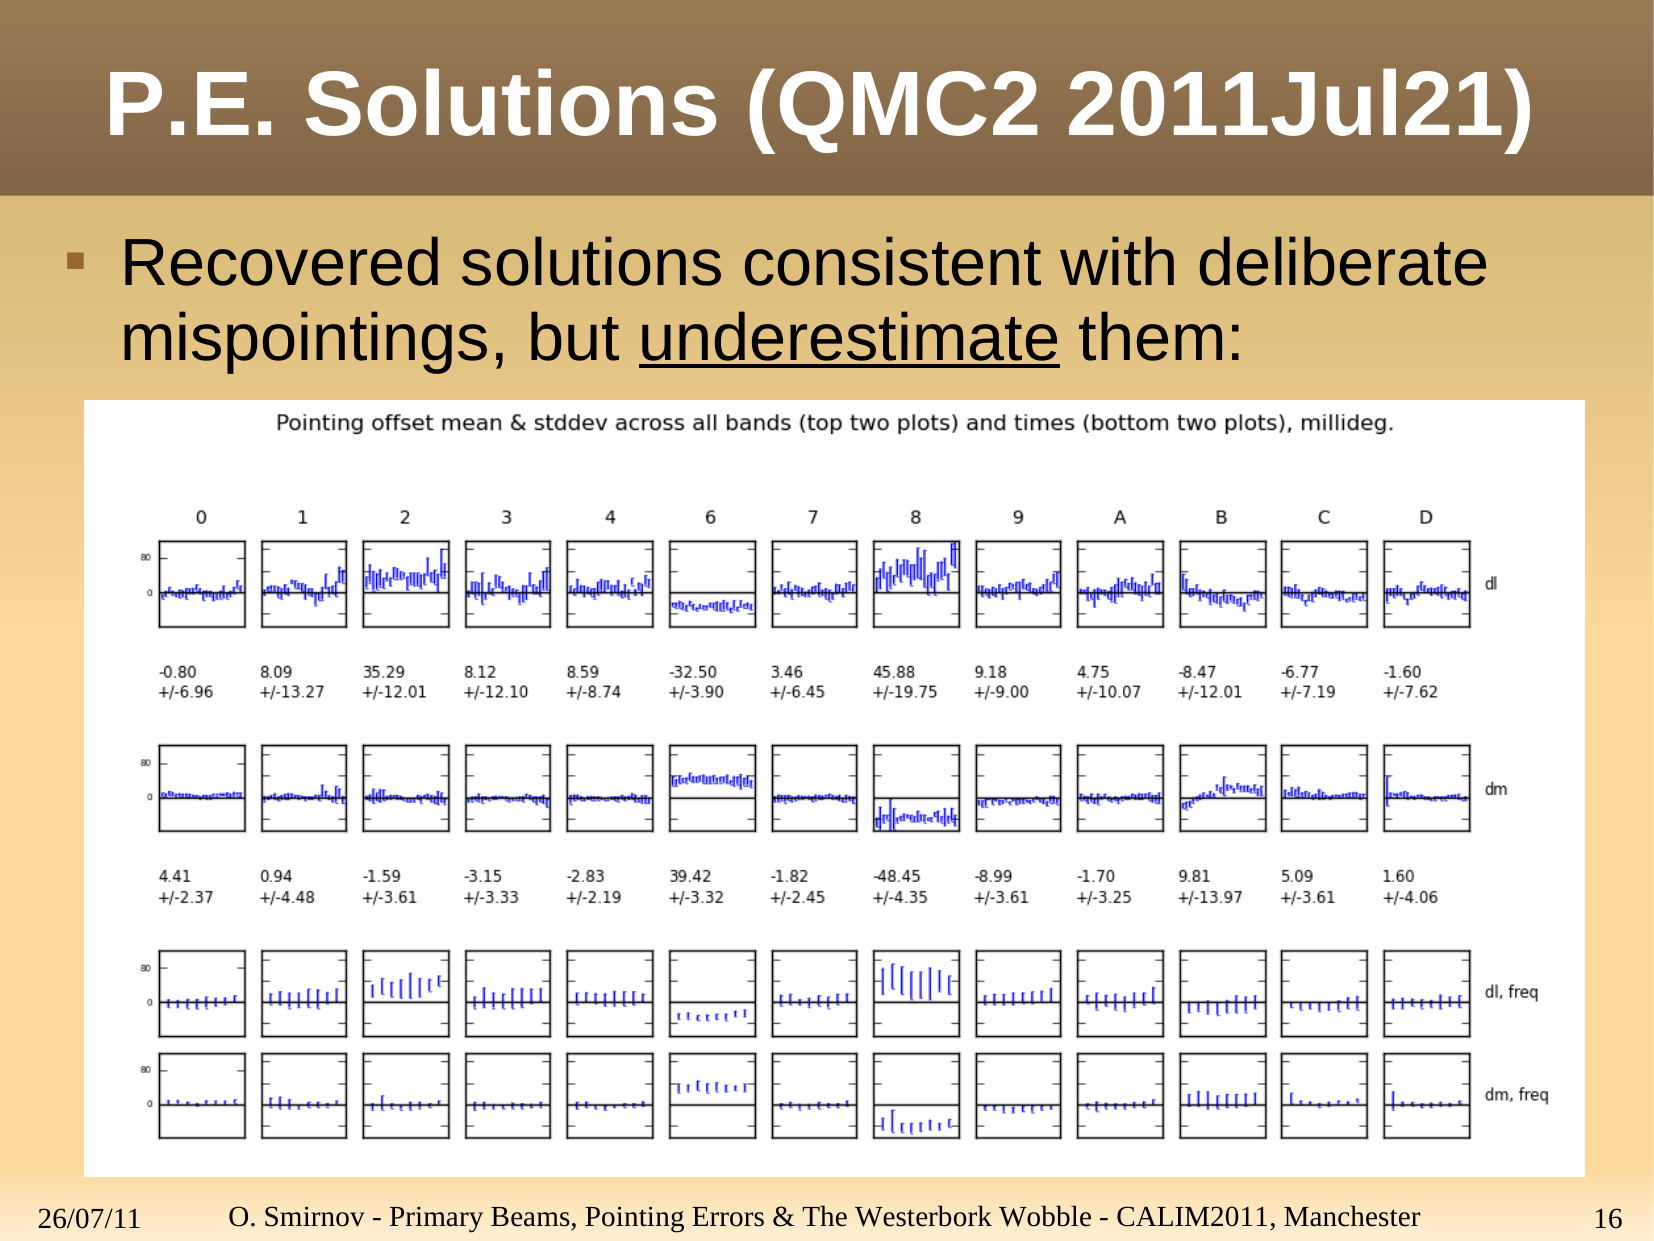

# P.E. Solutions (QMC2 2011Jul21)
Recovered solutions consistent with deliberate mispointings, but underestimate them:
O. Smirnov - Primary Beams, Pointing Errors & The Westerbork Wobble - CALIM2011, Manchester
26/07/11
16